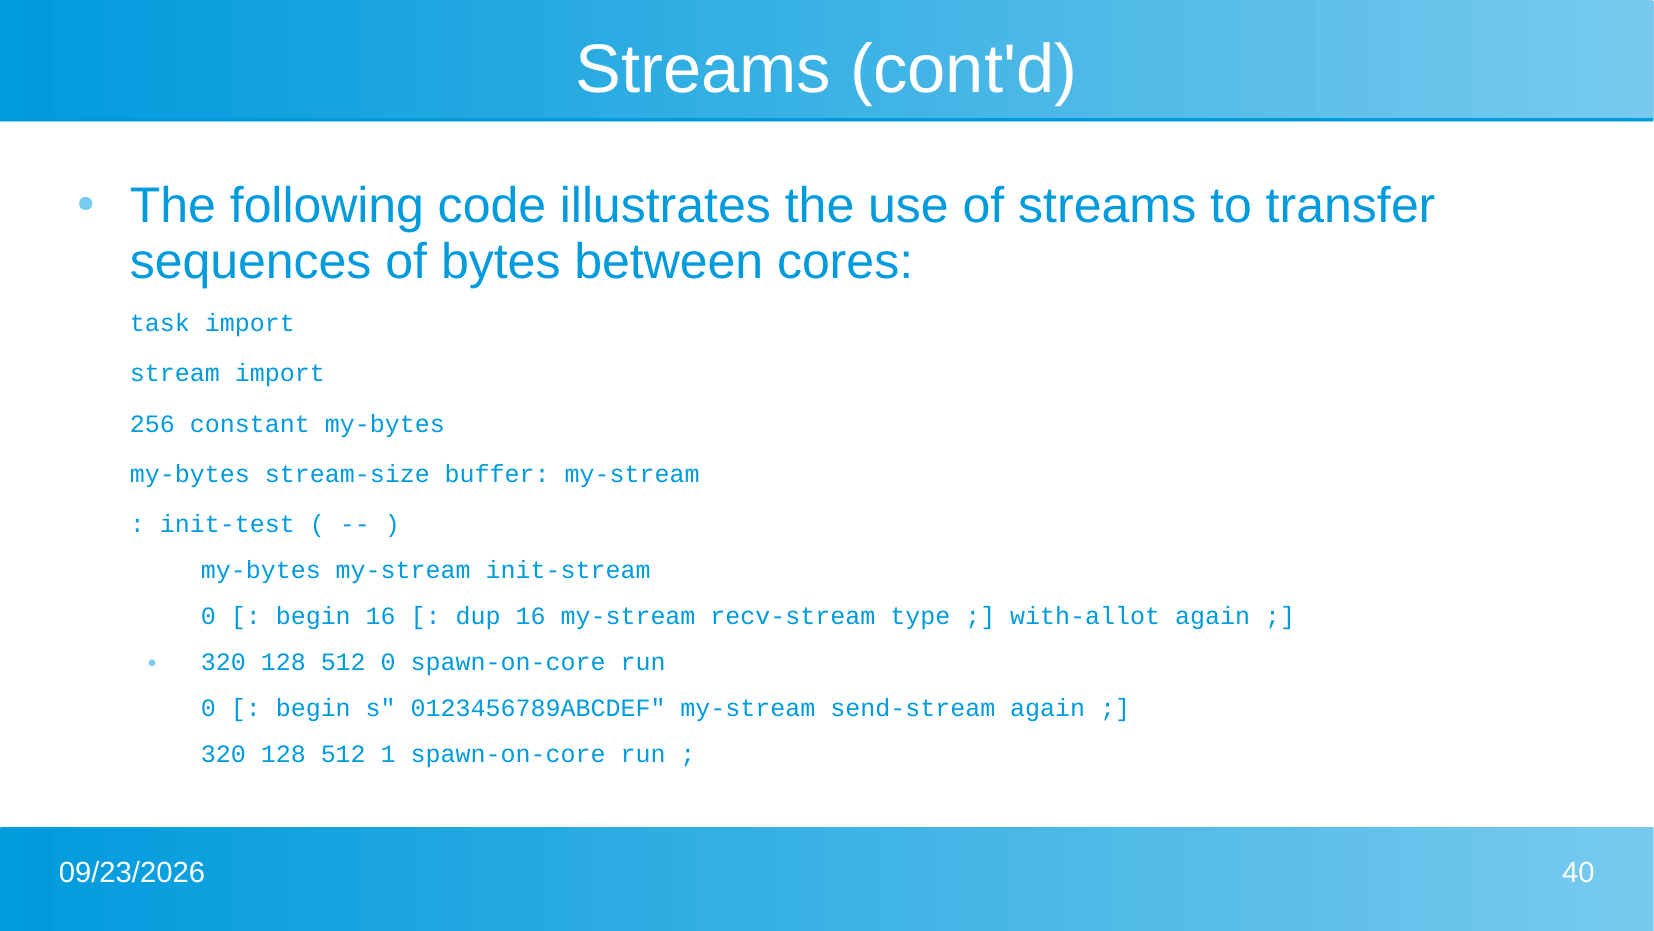

# Streams (cont'd)
The following code illustrates the use of streams to transfer sequences of bytes between cores:
task import
stream import
256 constant my-bytes
my-bytes stream-size buffer: my-stream
: init-test ( -- )
my-bytes my-stream init-stream
0 [: begin 16 [: dup 16 my-stream recv-stream type ;] with-allot again ;]
320 128 512 0 spawn-on-core run
0 [: begin s" 0123456789ABCDEF" my-stream send-stream again ;]
320 128 512 1 spawn-on-core run ;
40